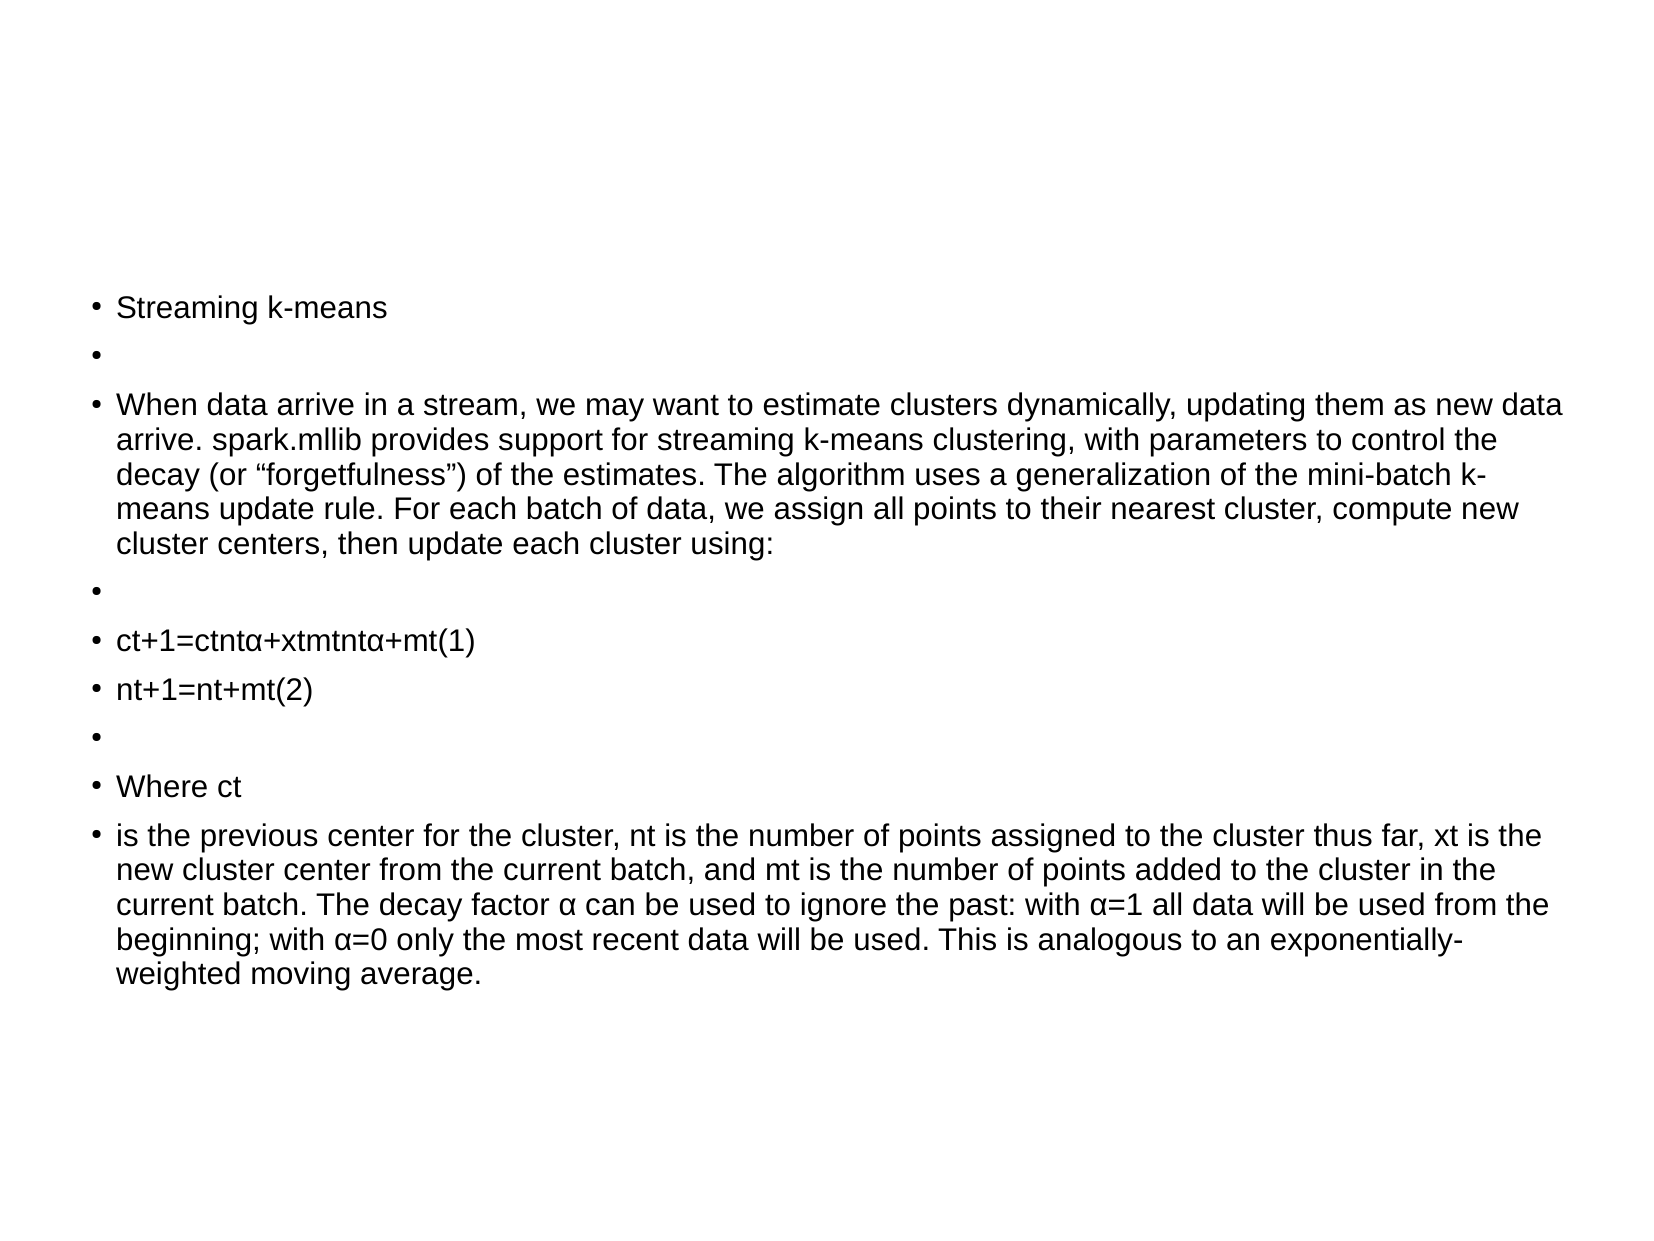

#
Streaming k-means
When data arrive in a stream, we may want to estimate clusters dynamically, updating them as new data arrive. spark.mllib provides support for streaming k-means clustering, with parameters to control the decay (or “forgetfulness”) of the estimates. The algorithm uses a generalization of the mini-batch k-means update rule. For each batch of data, we assign all points to their nearest cluster, compute new cluster centers, then update each cluster using:
ct+1=ctntα+xtmtntα+mt(1)
nt+1=nt+mt(2)
Where ct
is the previous center for the cluster, nt is the number of points assigned to the cluster thus far, xt is the new cluster center from the current batch, and mt is the number of points added to the cluster in the current batch. The decay factor α can be used to ignore the past: with α=1 all data will be used from the beginning; with α=0 only the most recent data will be used. This is analogous to an exponentially-weighted moving average.